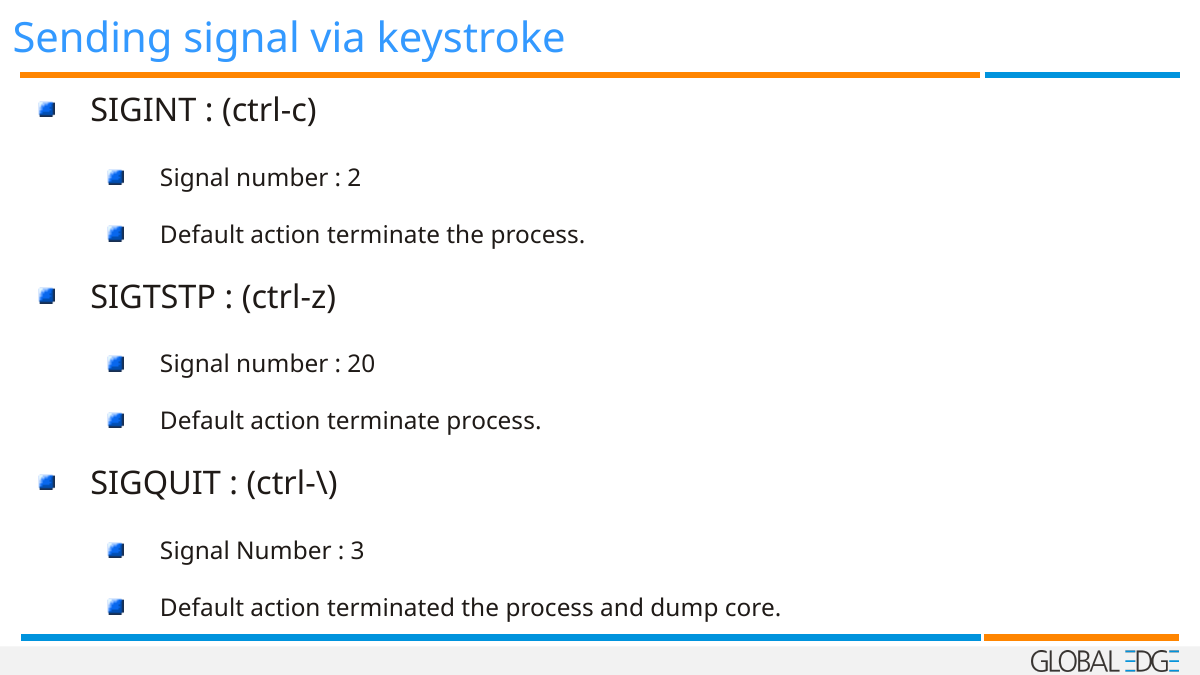

# Sending signal via keystroke
SIGINT : (ctrl-c)
Signal number : 2
Default action terminate the process.
SIGTSTP : (ctrl-z)
Signal number : 20
Default action terminate process.
SIGQUIT : (ctrl-\)
Signal Number : 3
Default action terminated the process and dump core.